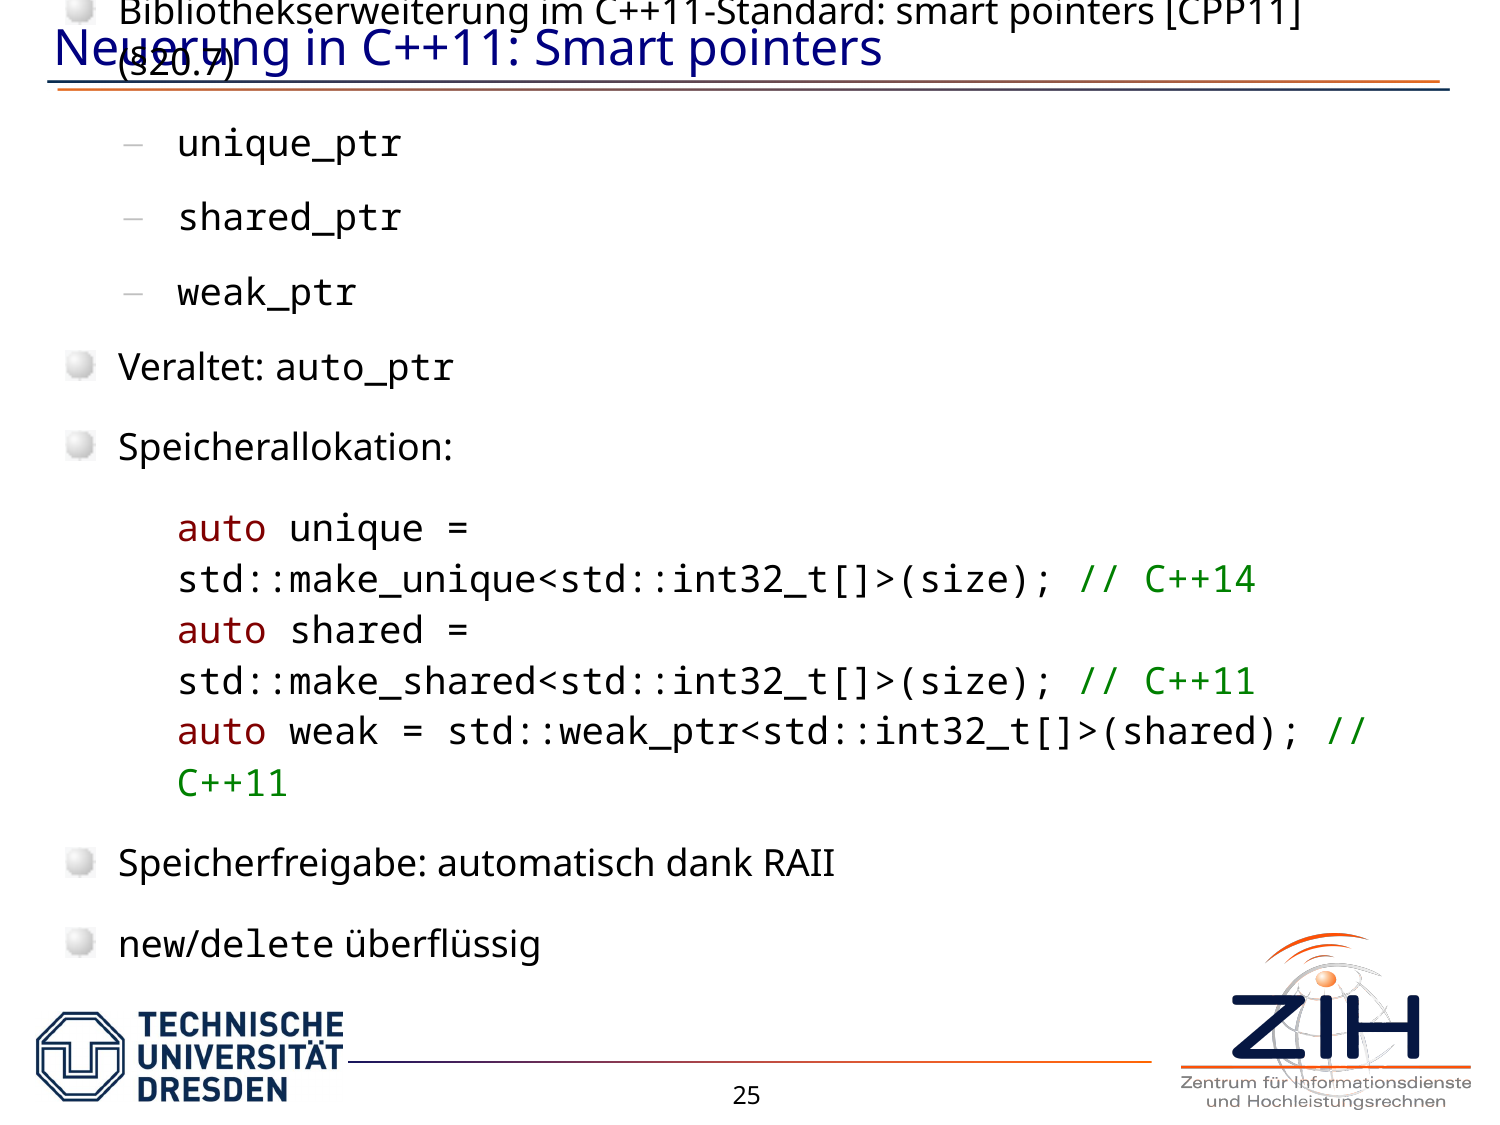

Bibliothekserweiterung im C++11-Standard: smart pointers [CPP11](§20.7)
unique_ptr
shared_ptr
weak_ptr
Veraltet: auto_ptr
Speicherallokation:
auto unique = std::make_unique<std::int32_t[]>(size); // C++14
auto shared = std::make_shared<std::int32_t[]>(size); // C++11
auto weak = std::weak_ptr<std::int32_t[]>(shared); // C++11
Speicherfreigabe: automatisch dank RAII
new/delete überflüssig
# Neuerung in C++11: Smart pointers
25